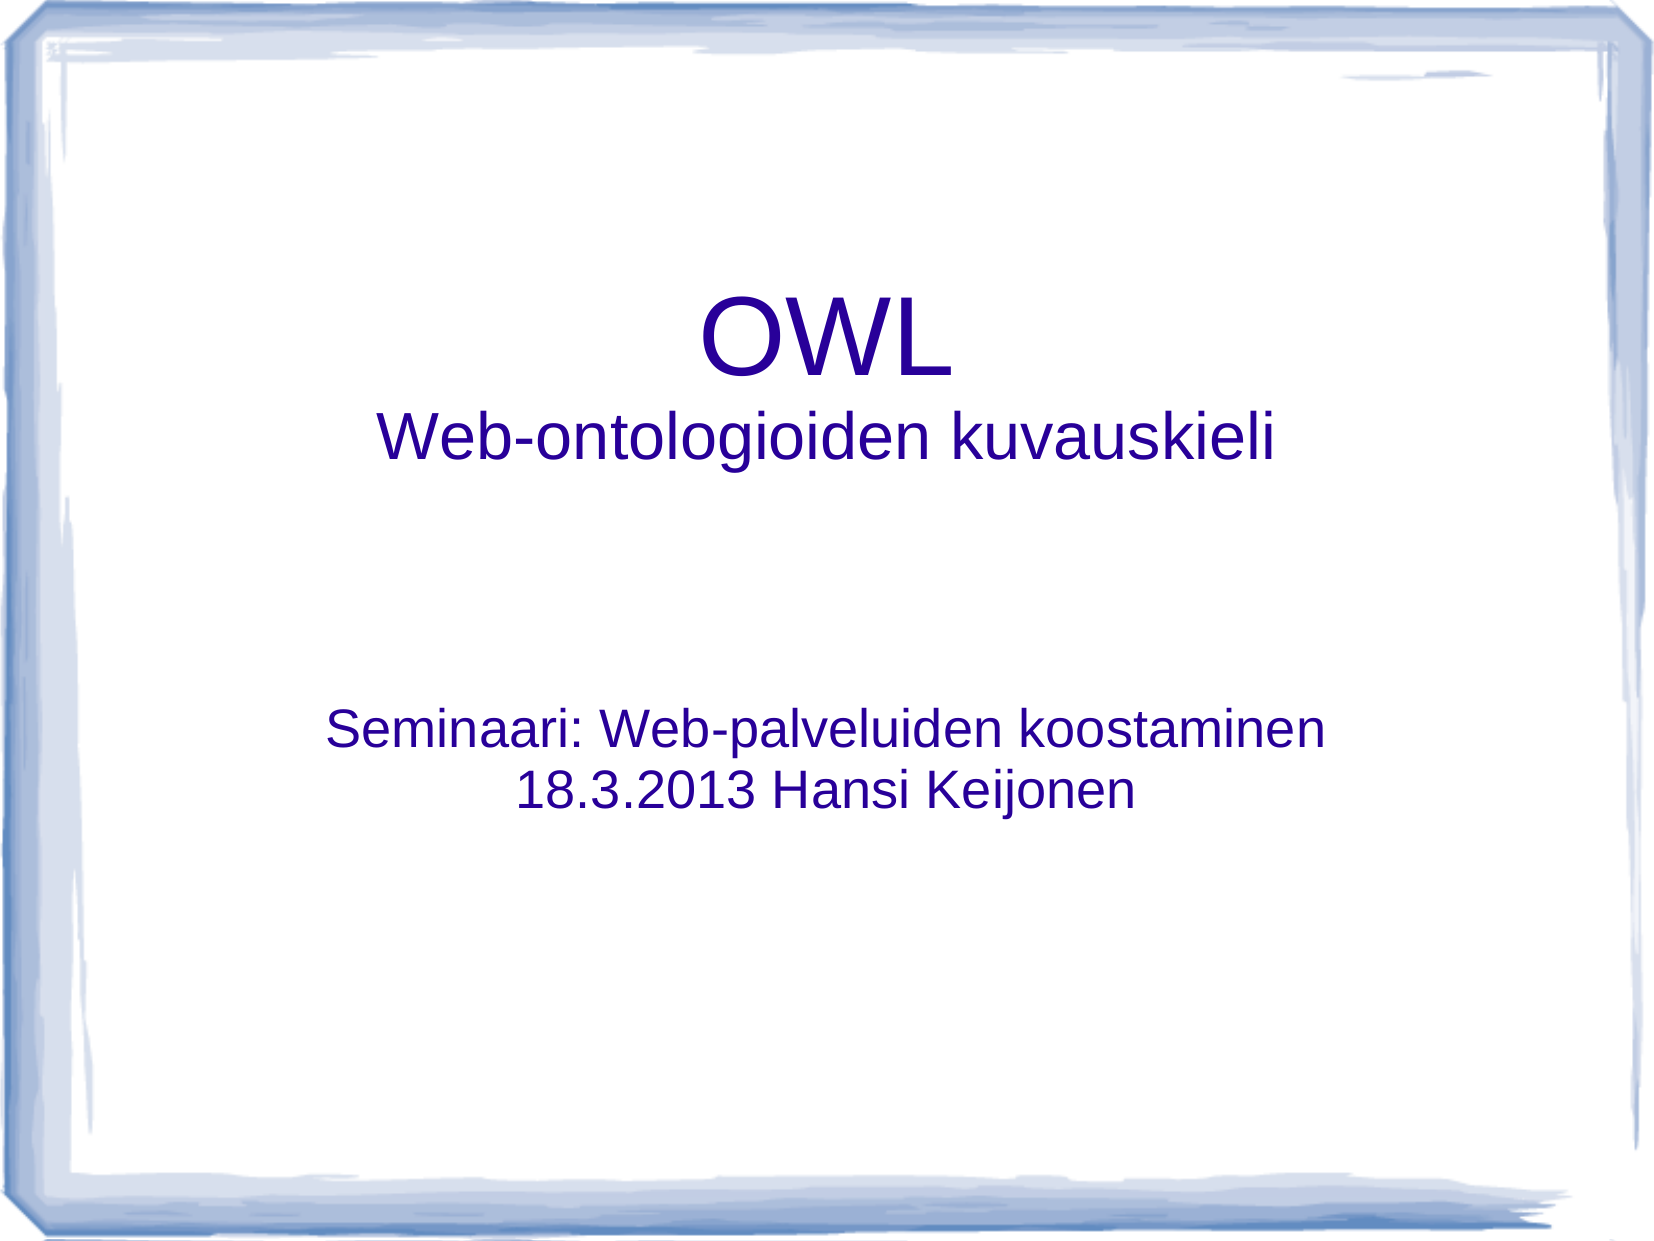

# OWL
Web-ontologioiden kuvauskieli
Seminaari: Web-palveluiden koostaminen
18.3.2013 Hansi Keijonen